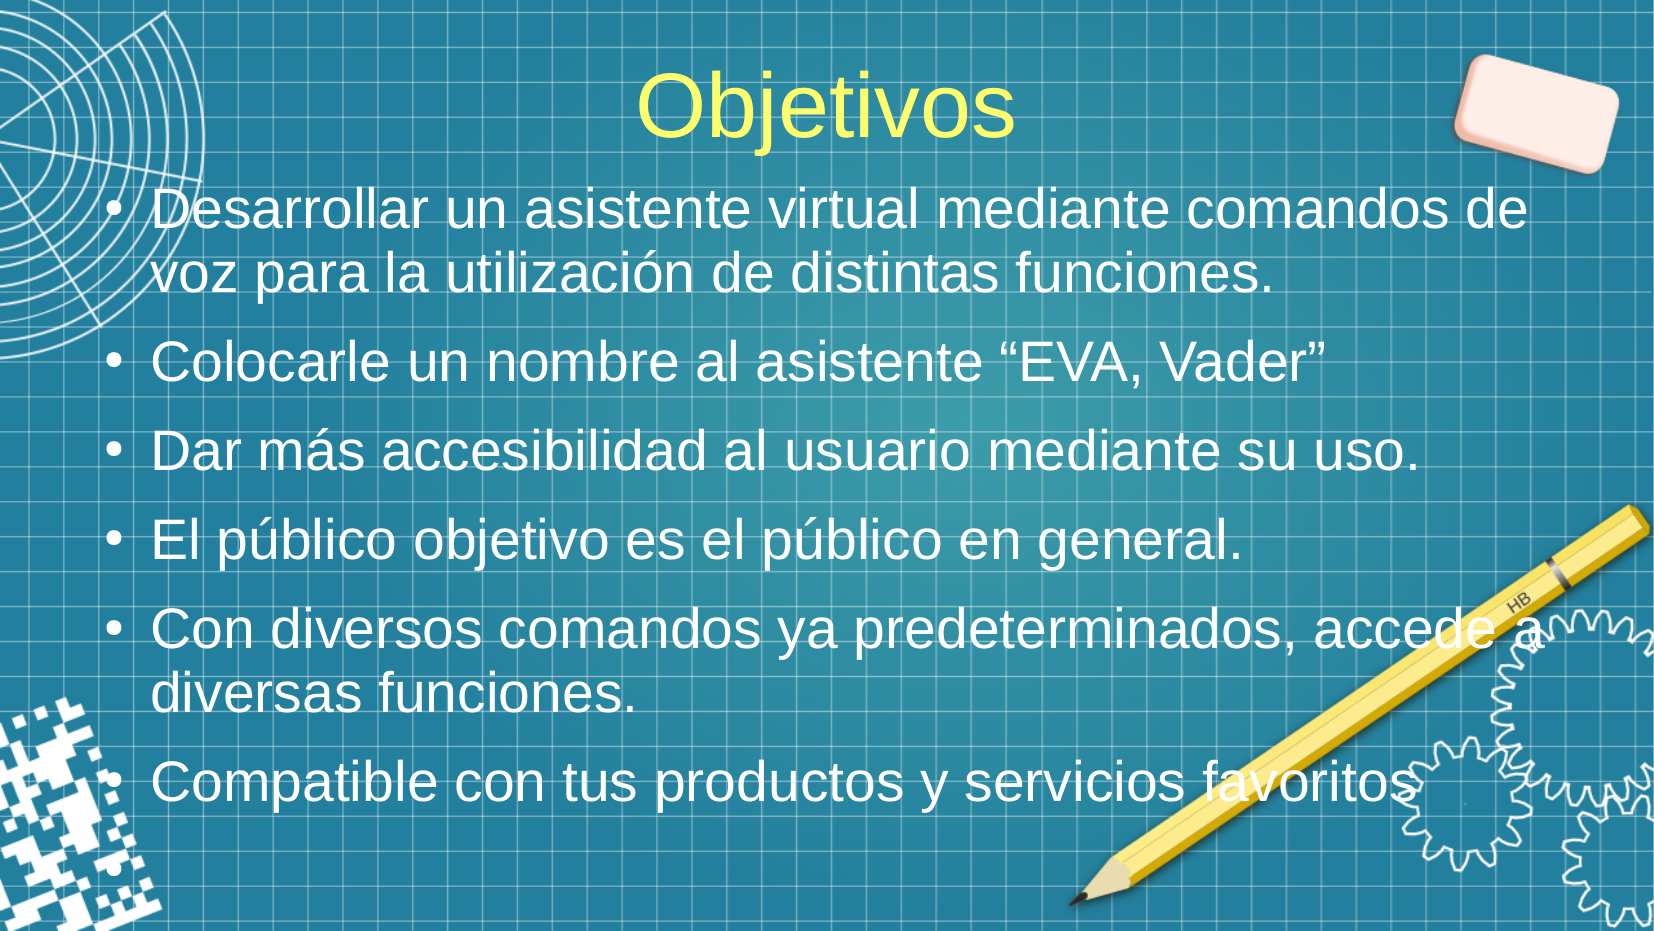

# Objetivos
Desarrollar un asistente virtual mediante comandos de voz para la utilización de distintas funciones.
Colocarle un nombre al asistente “EVA, Vader”
Dar más accesibilidad al usuario mediante su uso.
El público objetivo es el público en general.
Con diversos comandos ya predeterminados, accede a diversas funciones.
Compatible con tus productos y servicios favoritos